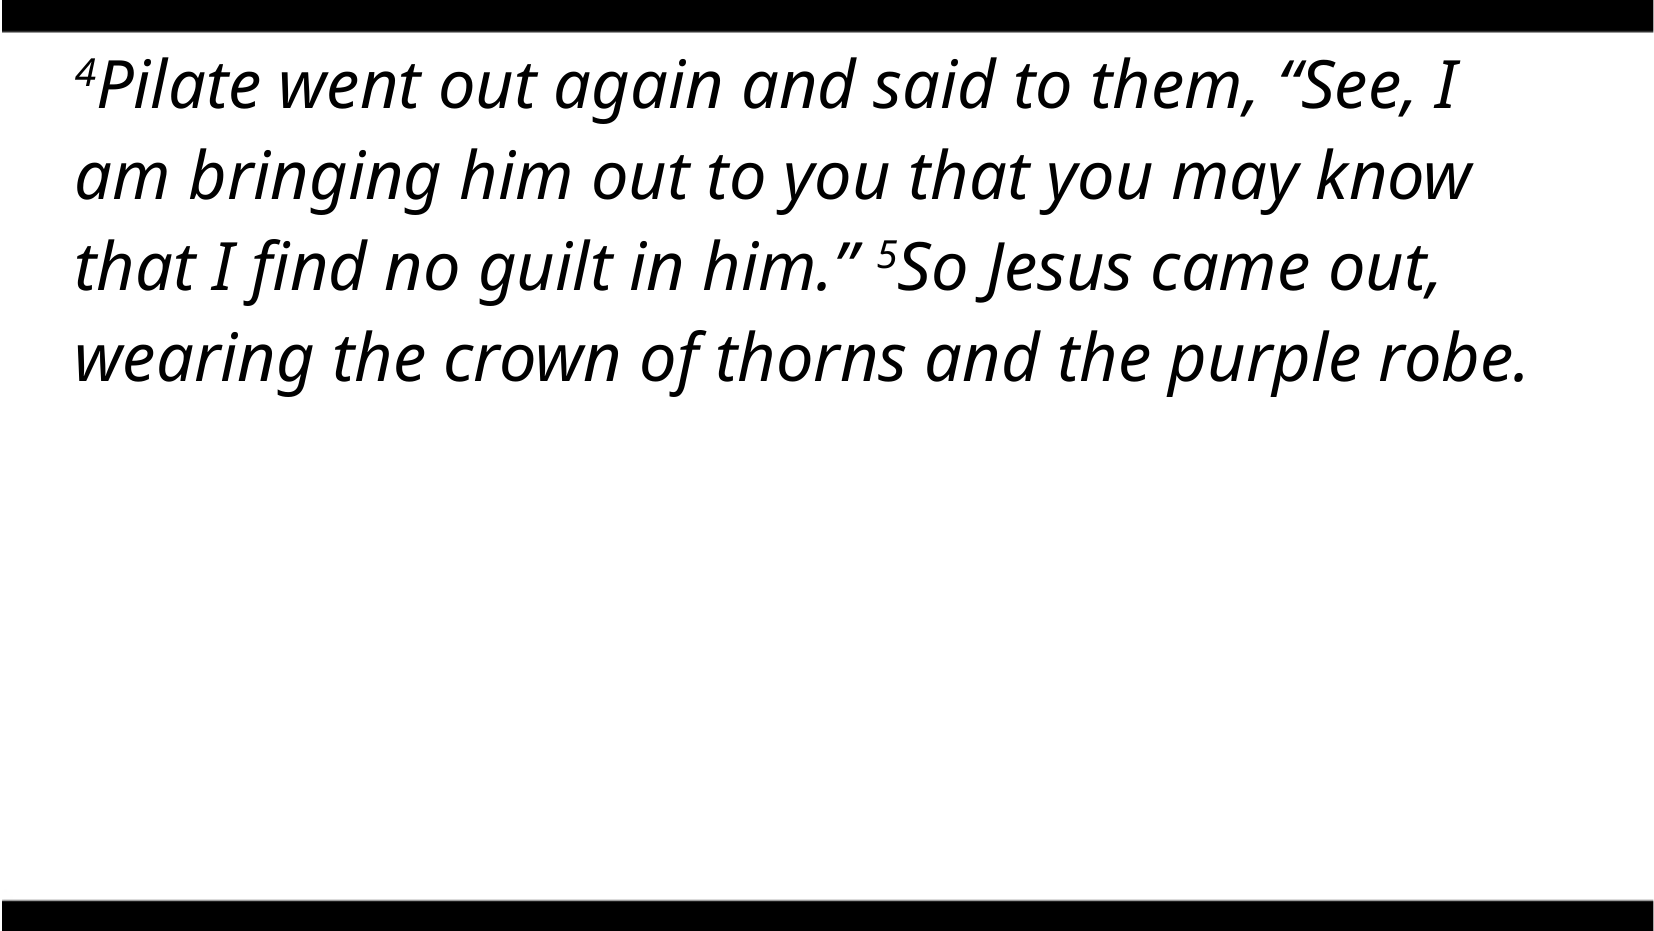

4Pilate went out again and said to them, “See, I am bringing him out to you that you may know that I find no guilt in him.” 5So Jesus came out, wearing the crown of thorns and the purple robe.